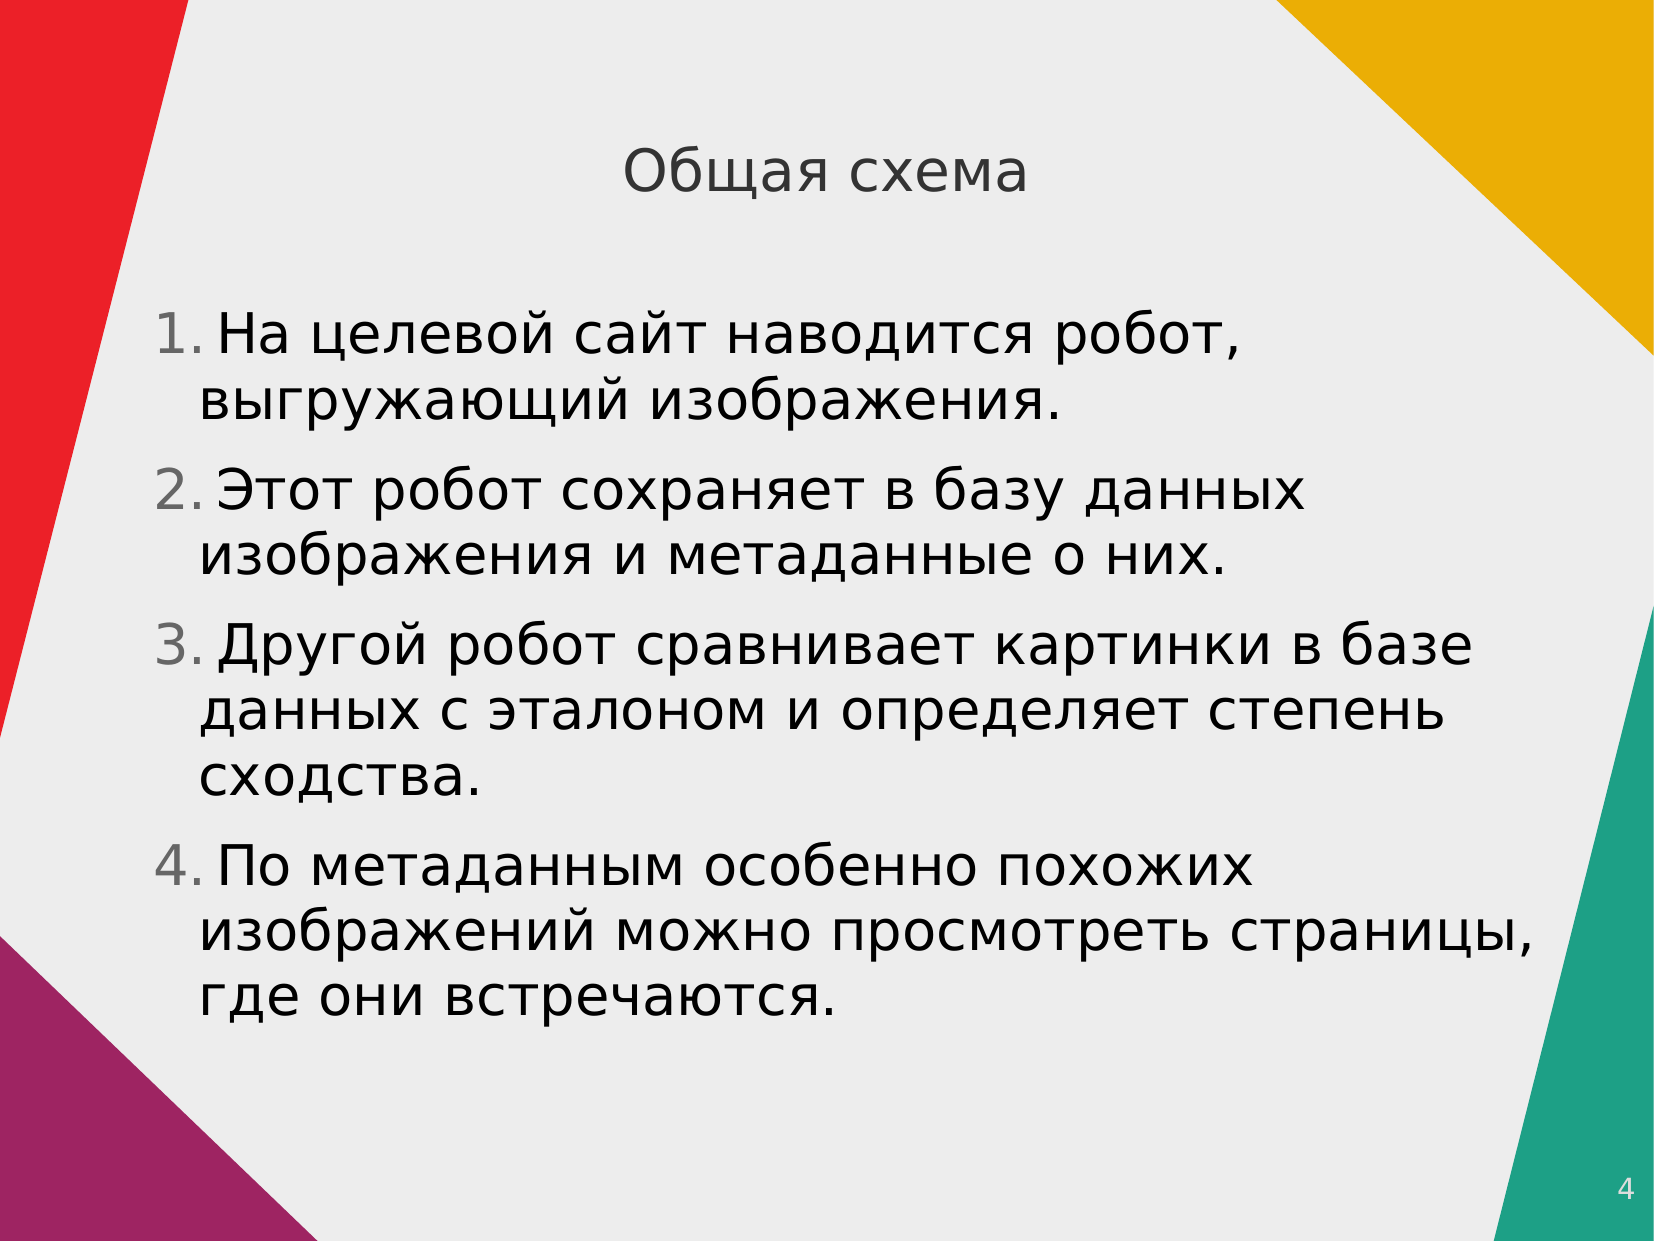

# Общая схема
 На целевой сайт наводится робот, выгружающий изображения.
 Этот робот сохраняет в базу данных изображения и метаданные о них.
 Другой робот сравнивает картинки в базе данных с эталоном и определяет степень сходства.
 По метаданным особенно похожих изображений можно просмотреть страницы, где они встречаются.
4